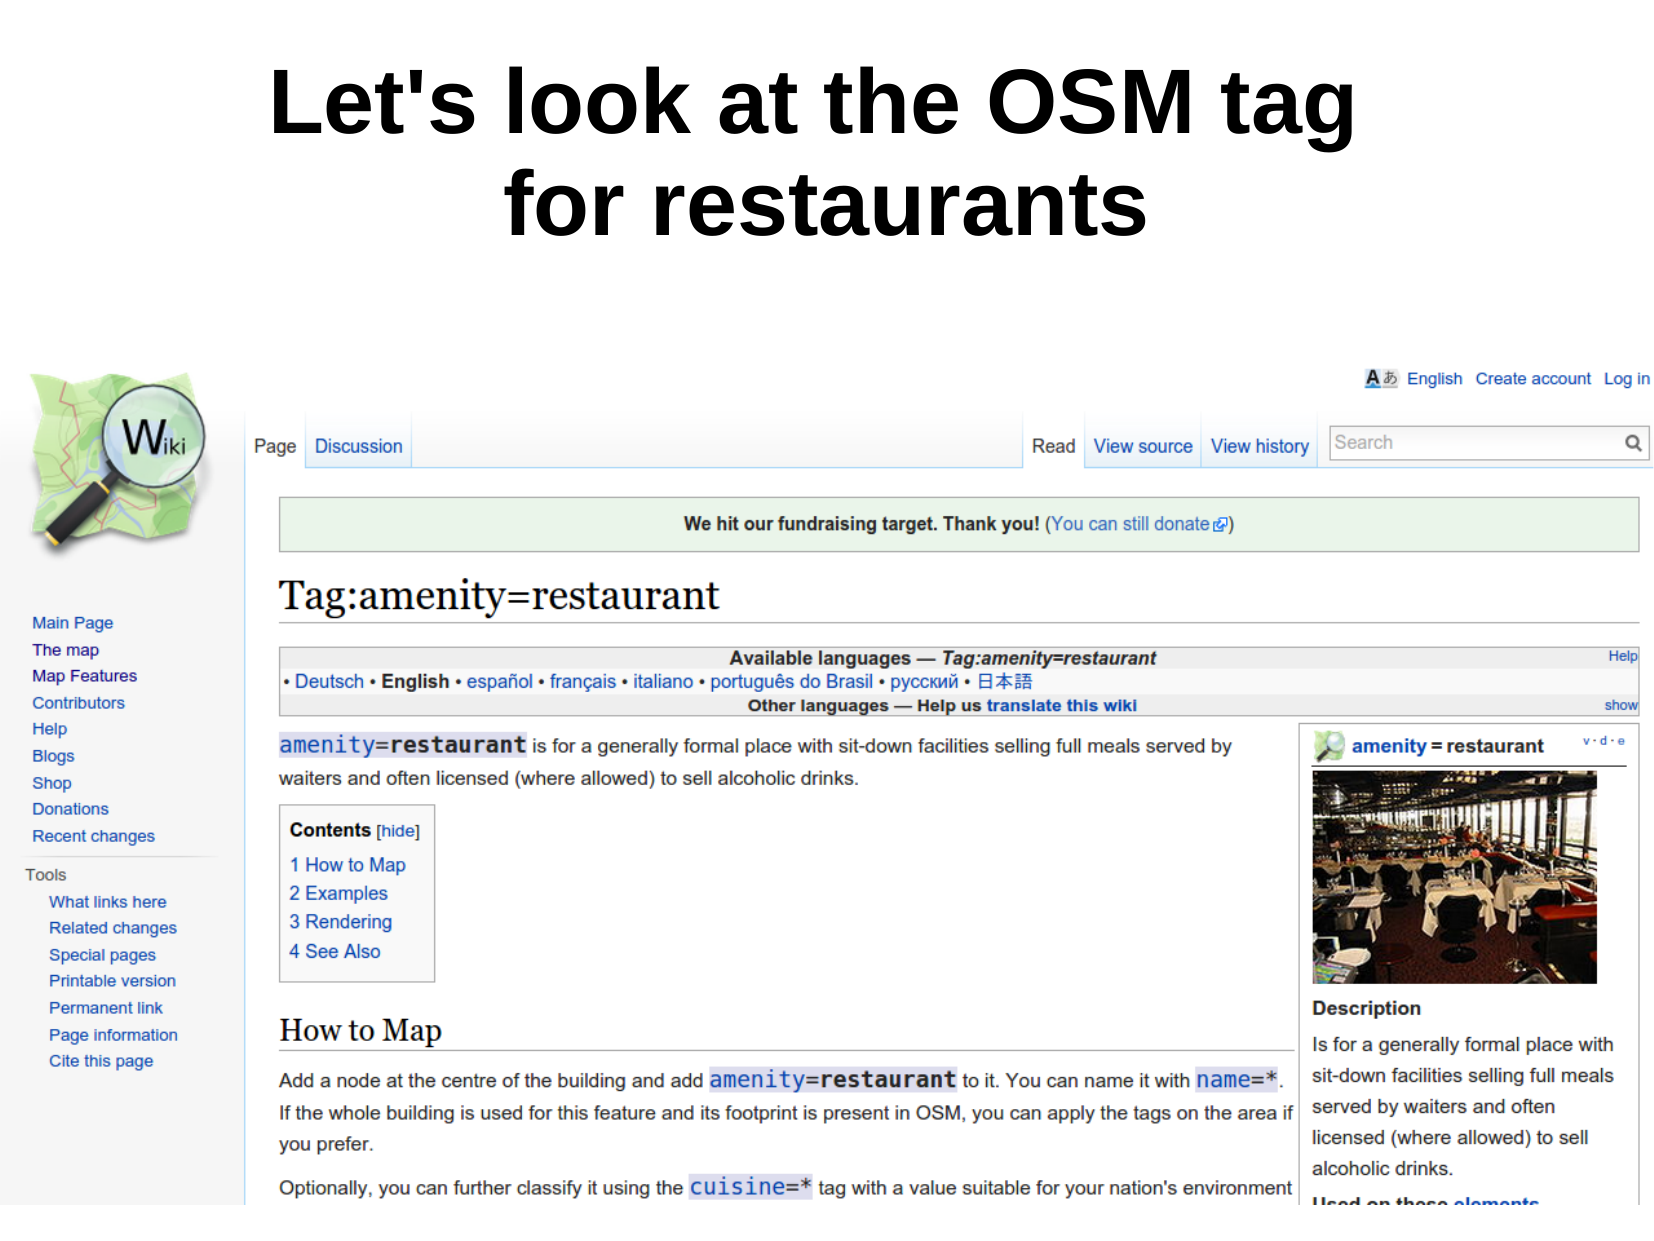

# Let's look at the OSM tag for restaurants